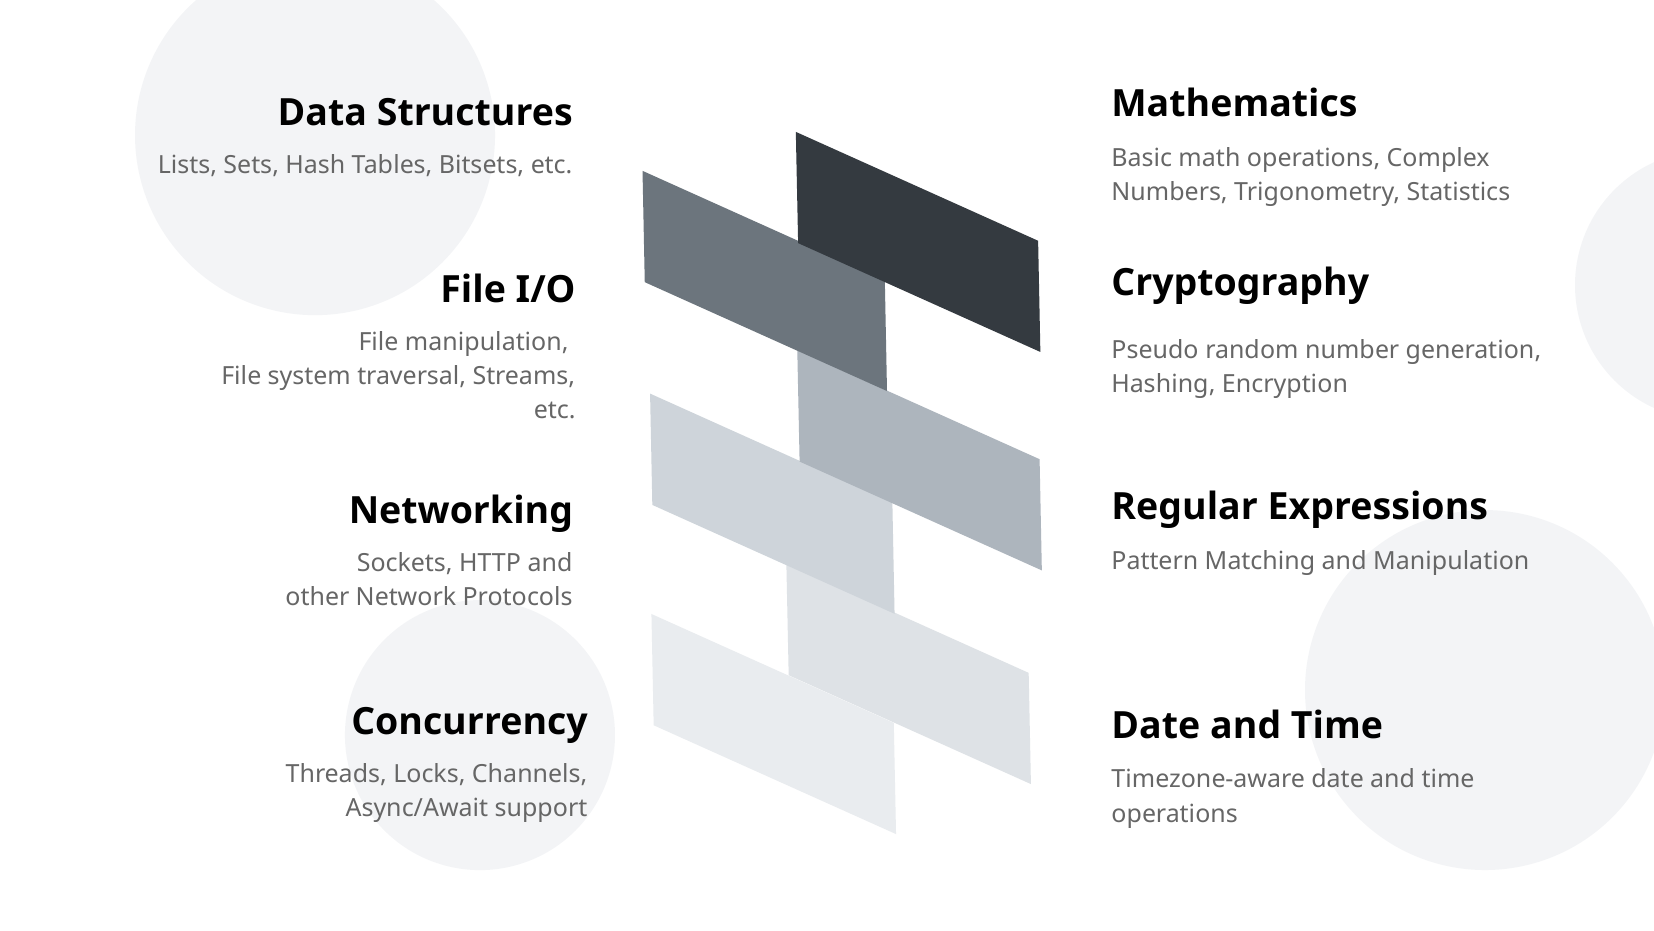

Mathematics
Data Structures
Basic math operations, Complex Numbers, Trigonometry, Statistics
Lists, Sets, Hash Tables, Bitsets, etc.
Cryptography
File I/O
File manipulation,
File system traversal, Streams,
etc.
Pseudo random number generation, Hashing, Encryption
Regular Expressions
Networking
Pattern Matching and Manipulation
Sockets, HTTP and
other Network Protocols
Concurrency
Date and Time
Threads, Locks, Channels, Async/Await support
Timezone-aware date and time operations